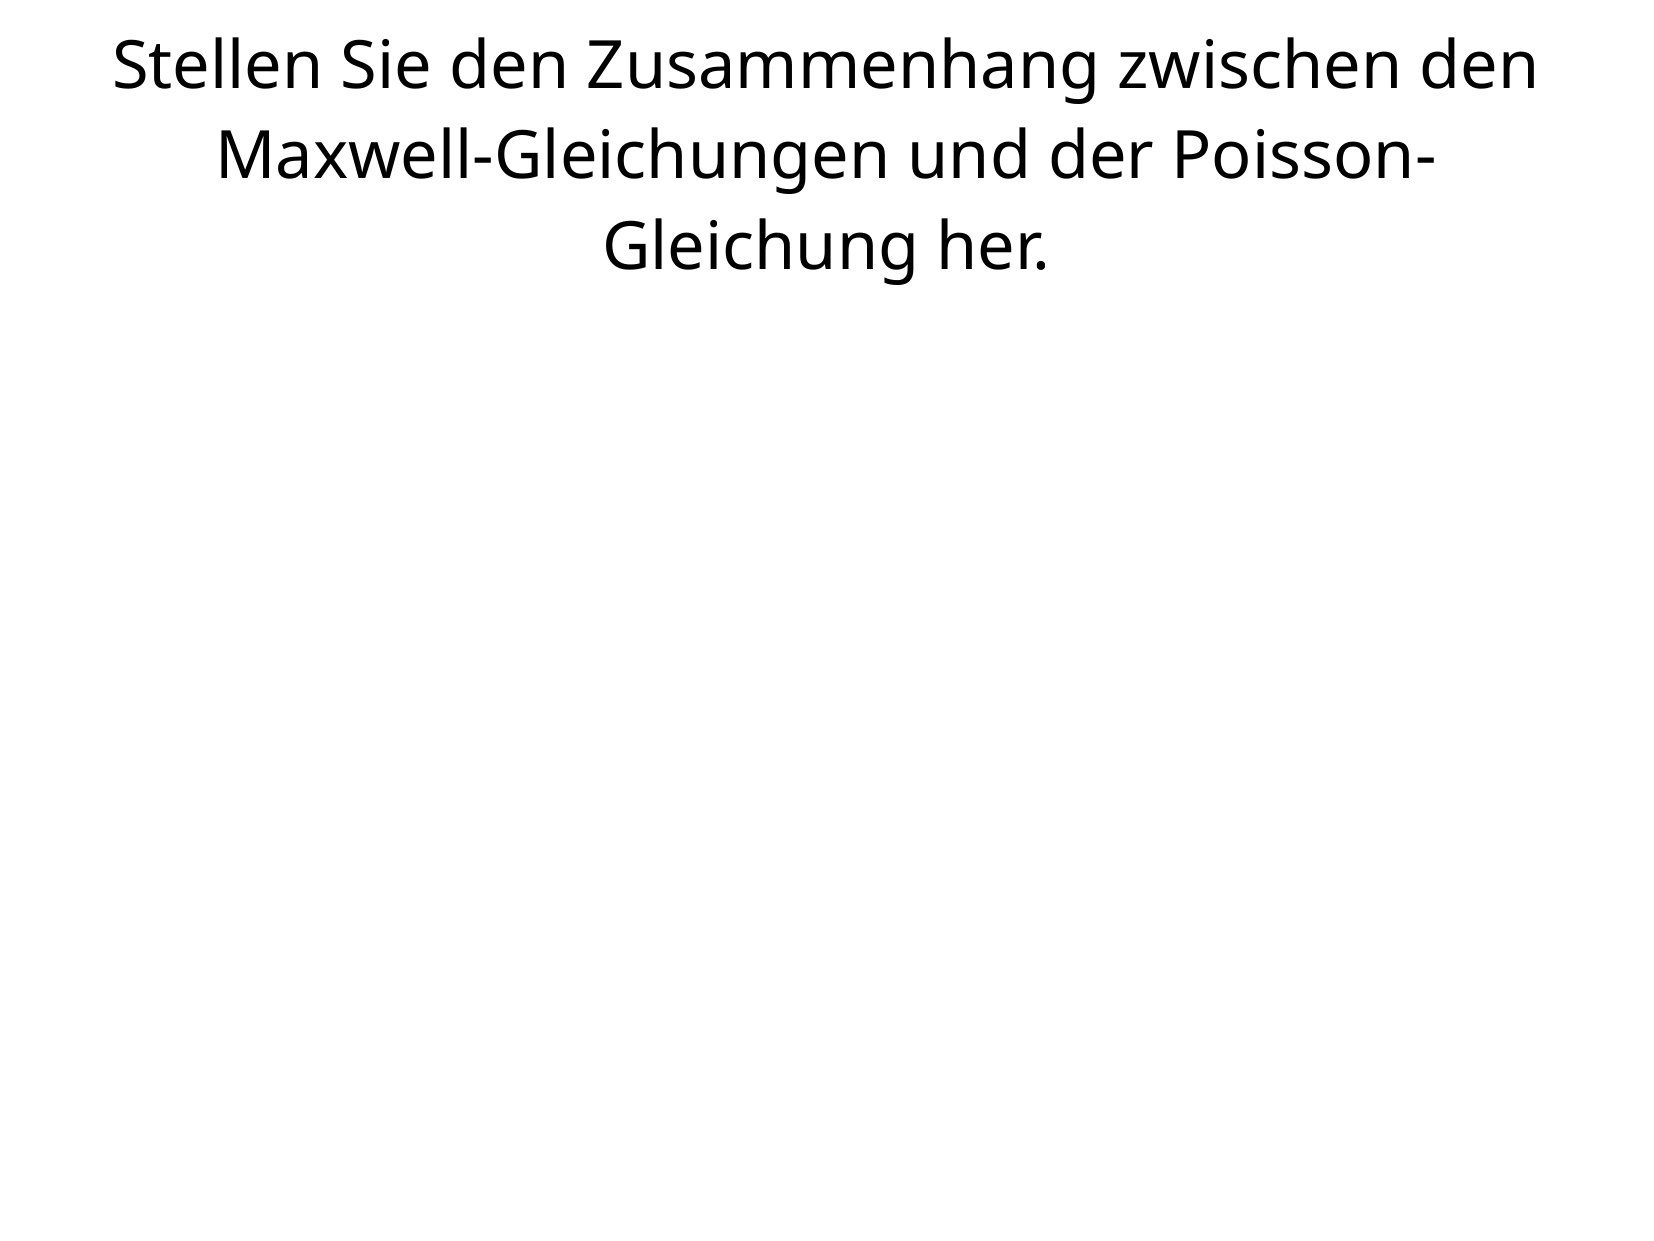

# Stellen Sie den Zusammenhang zwischen den Maxwell-Gleichungen und der Poisson-Gleichung her.